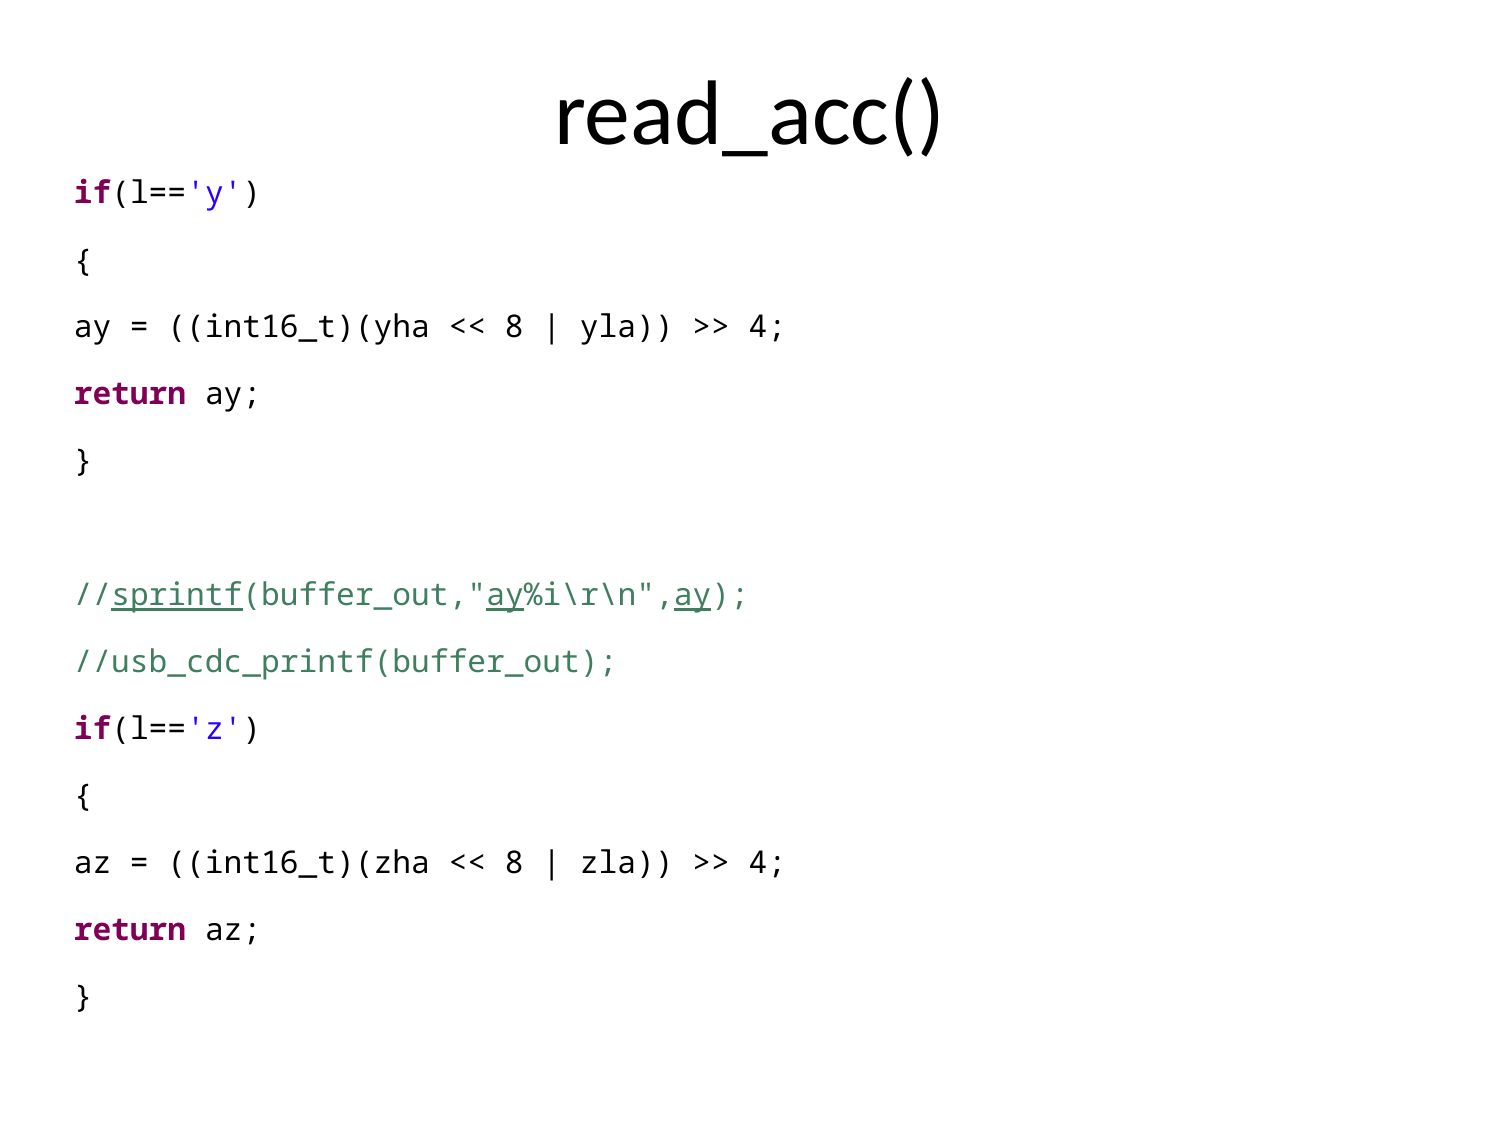

# read_acc()
if(l=='y')
{
ay = ((int16_t)(yha << 8 | yla)) >> 4;
return ay;
}
//sprintf(buffer_out,"ay%i\r\n",ay);
//usb_cdc_printf(buffer_out);
if(l=='z')
{
az = ((int16_t)(zha << 8 | zla)) >> 4;
return az;
}